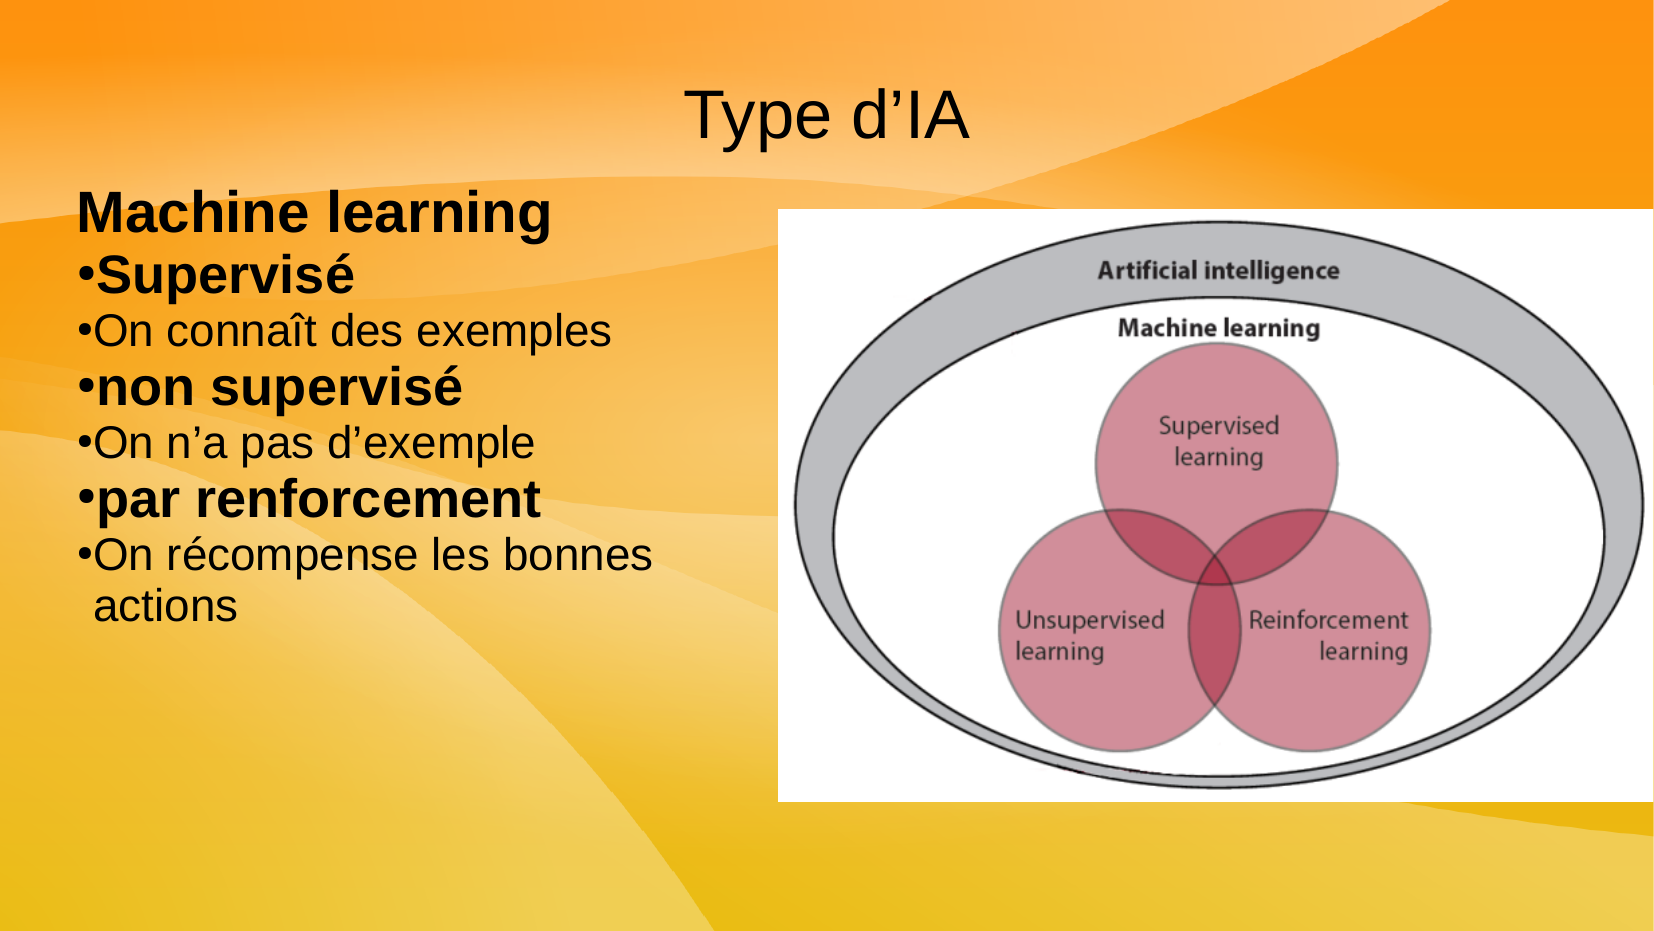

# Type d’IA
Machine learning
Supervisé
On connaît des exemples
non supervisé
On n’a pas d’exemple
par renforcement
On récompense les bonnes
actions